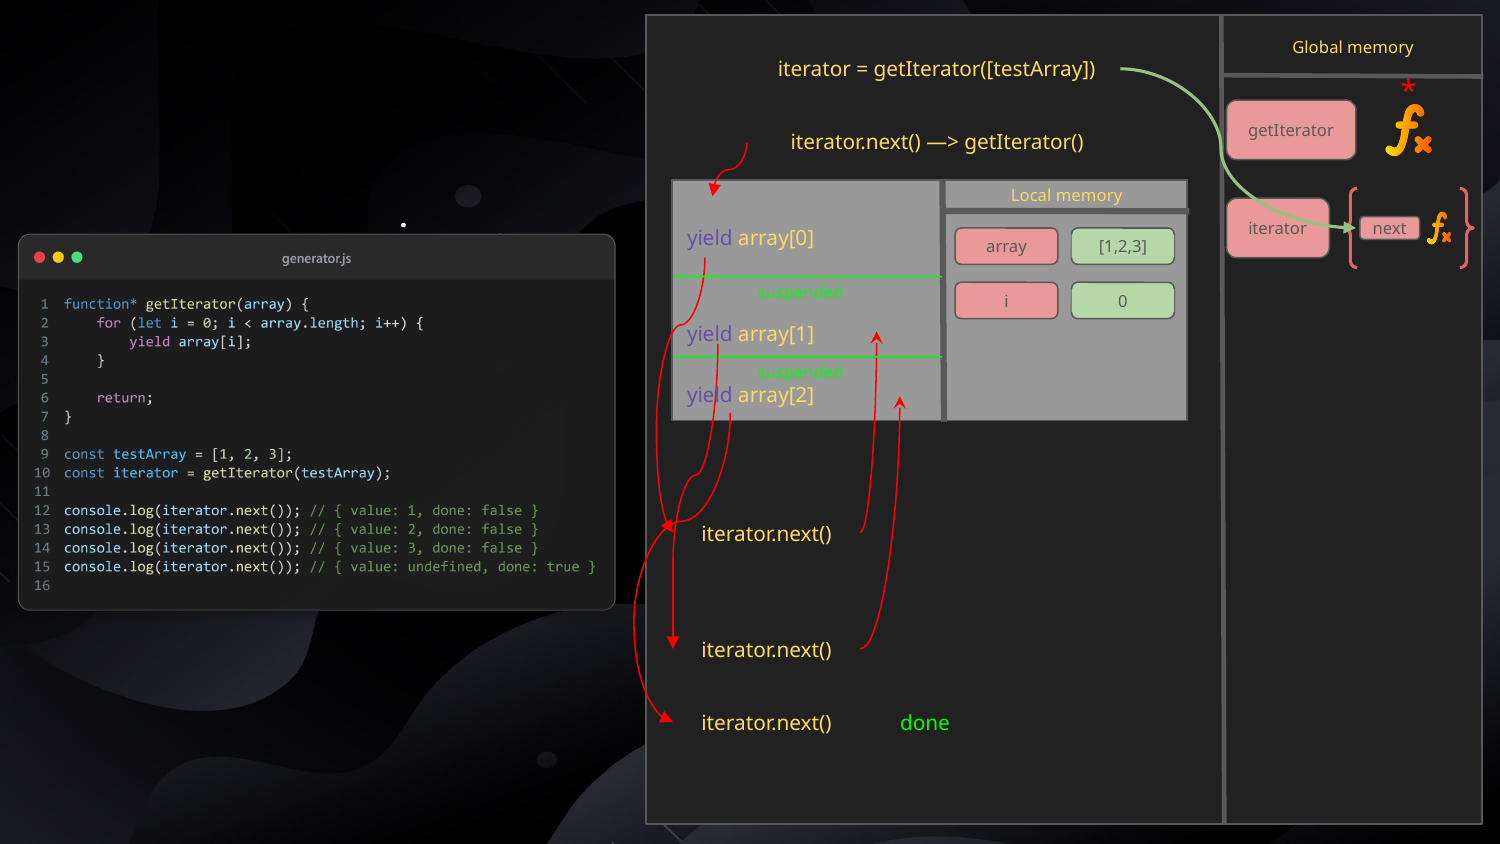

Global memory
iterator = getIterator([testArray])
*
getIterator
iterator.next() —> getIterator()
Local memory
iterator
yield array[0]
next
array
[1,2,3]
suspended
i
0
yield array[1]
suspended
yield array[2]
iterator.next()
iterator.next()
iterator.next()
done